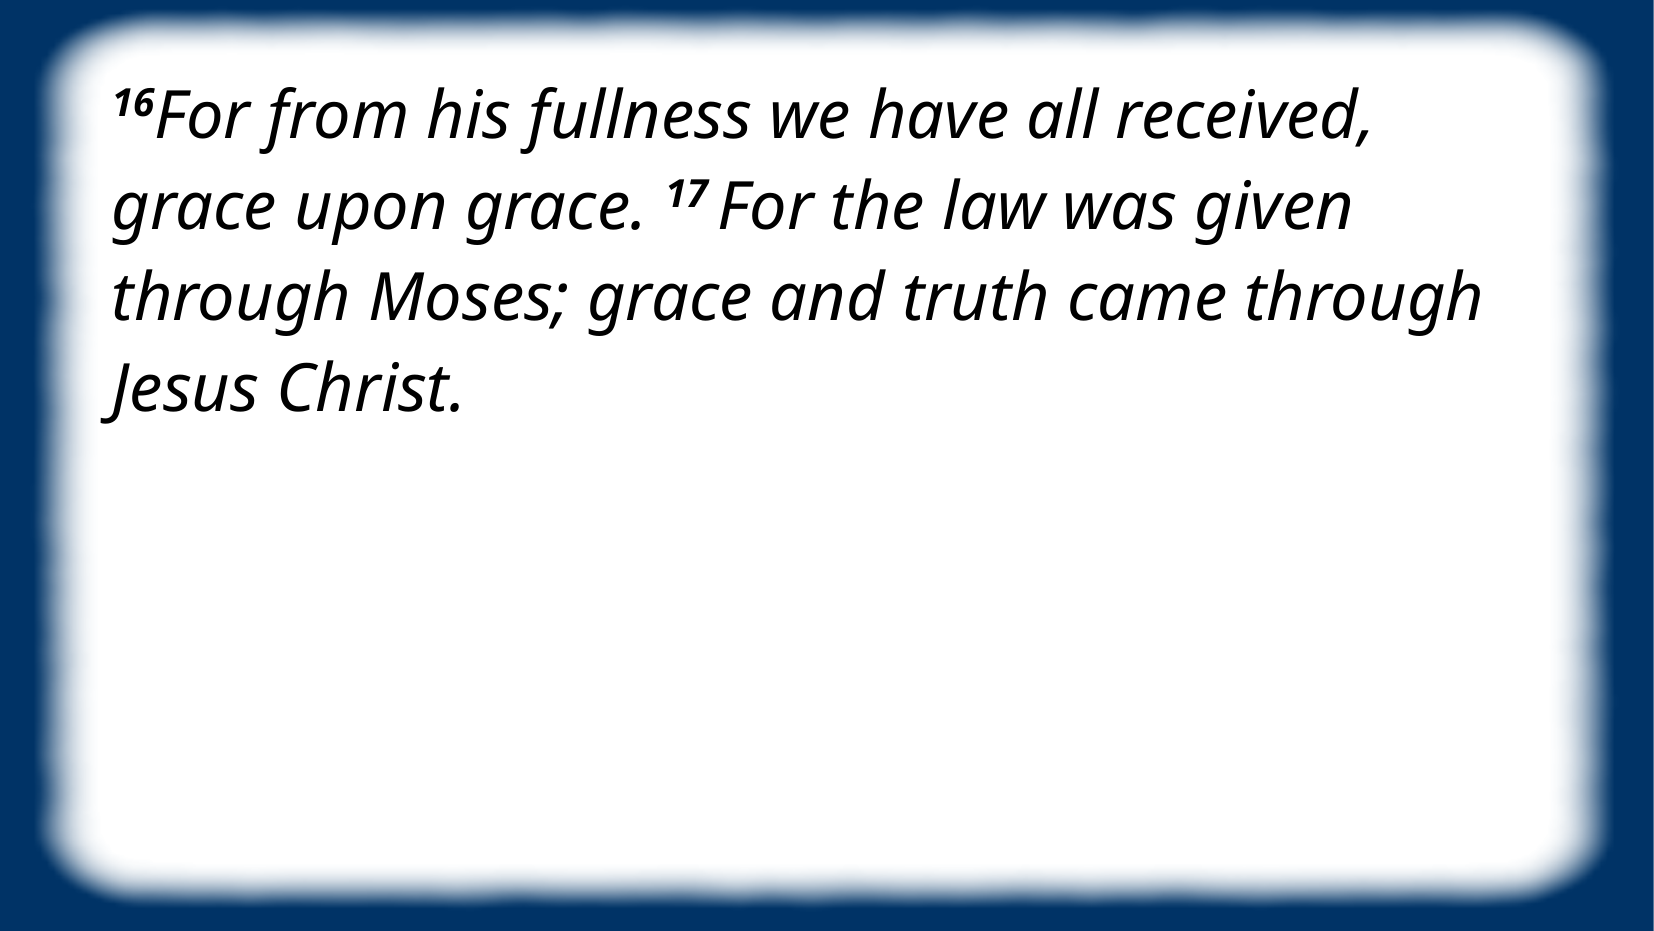

16For from his fullness we have all received, grace upon grace. 17 For the law was given through Moses; grace and truth came through Jesus Christ.